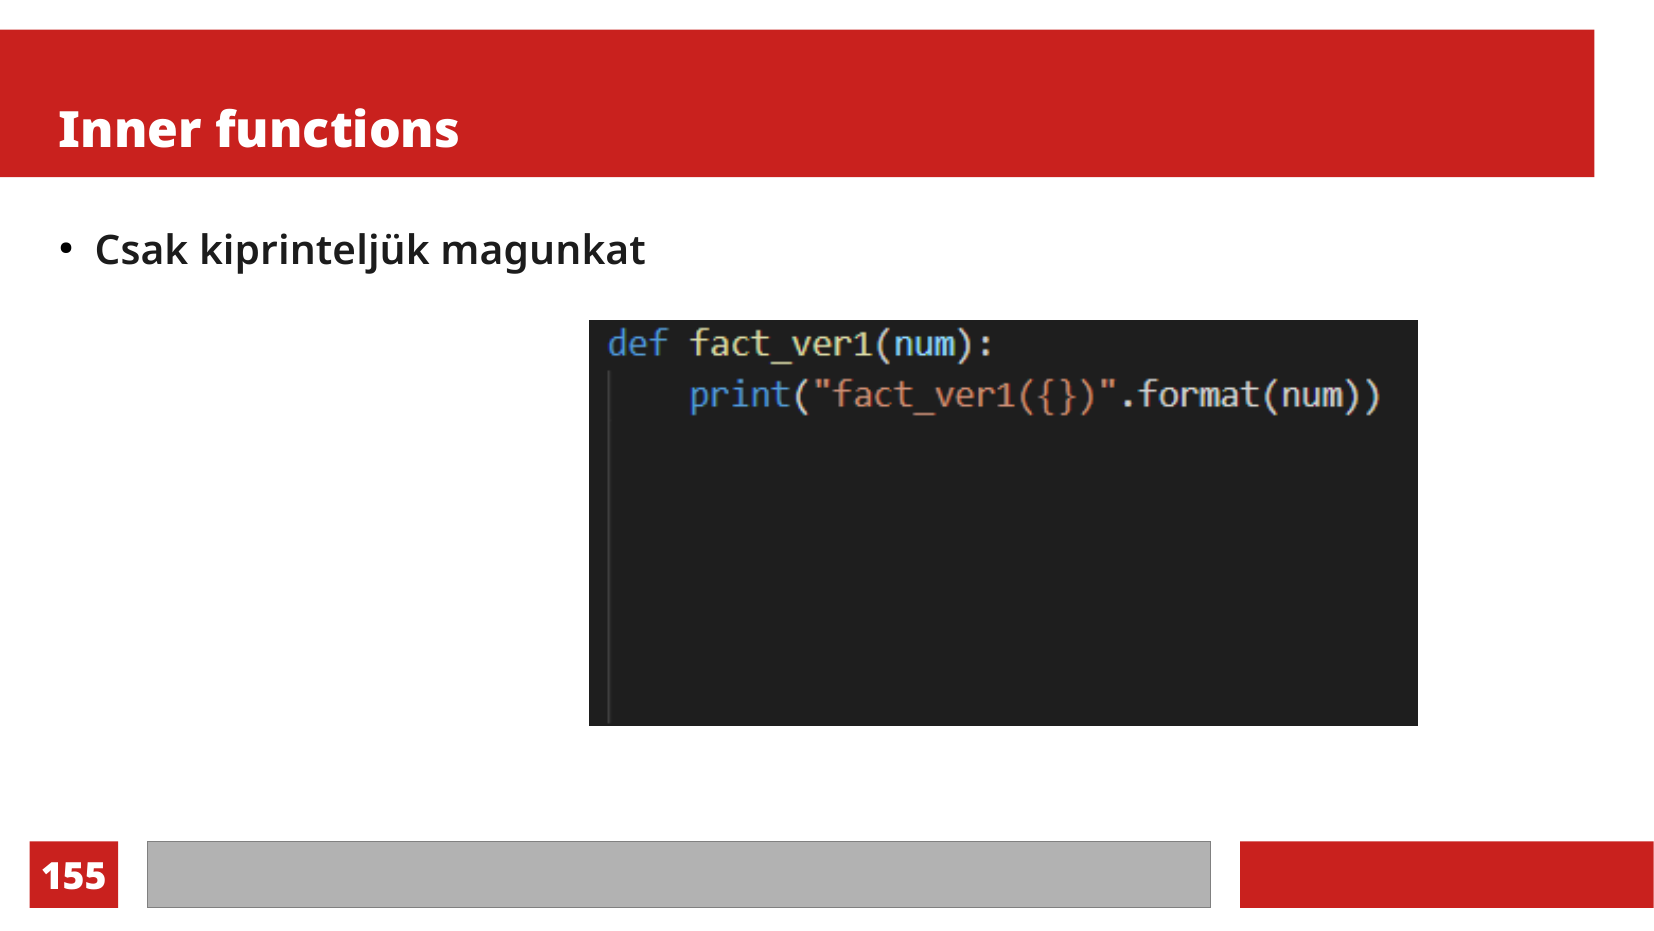

# Inner functions
Csak kiprinteljük magunkat
155